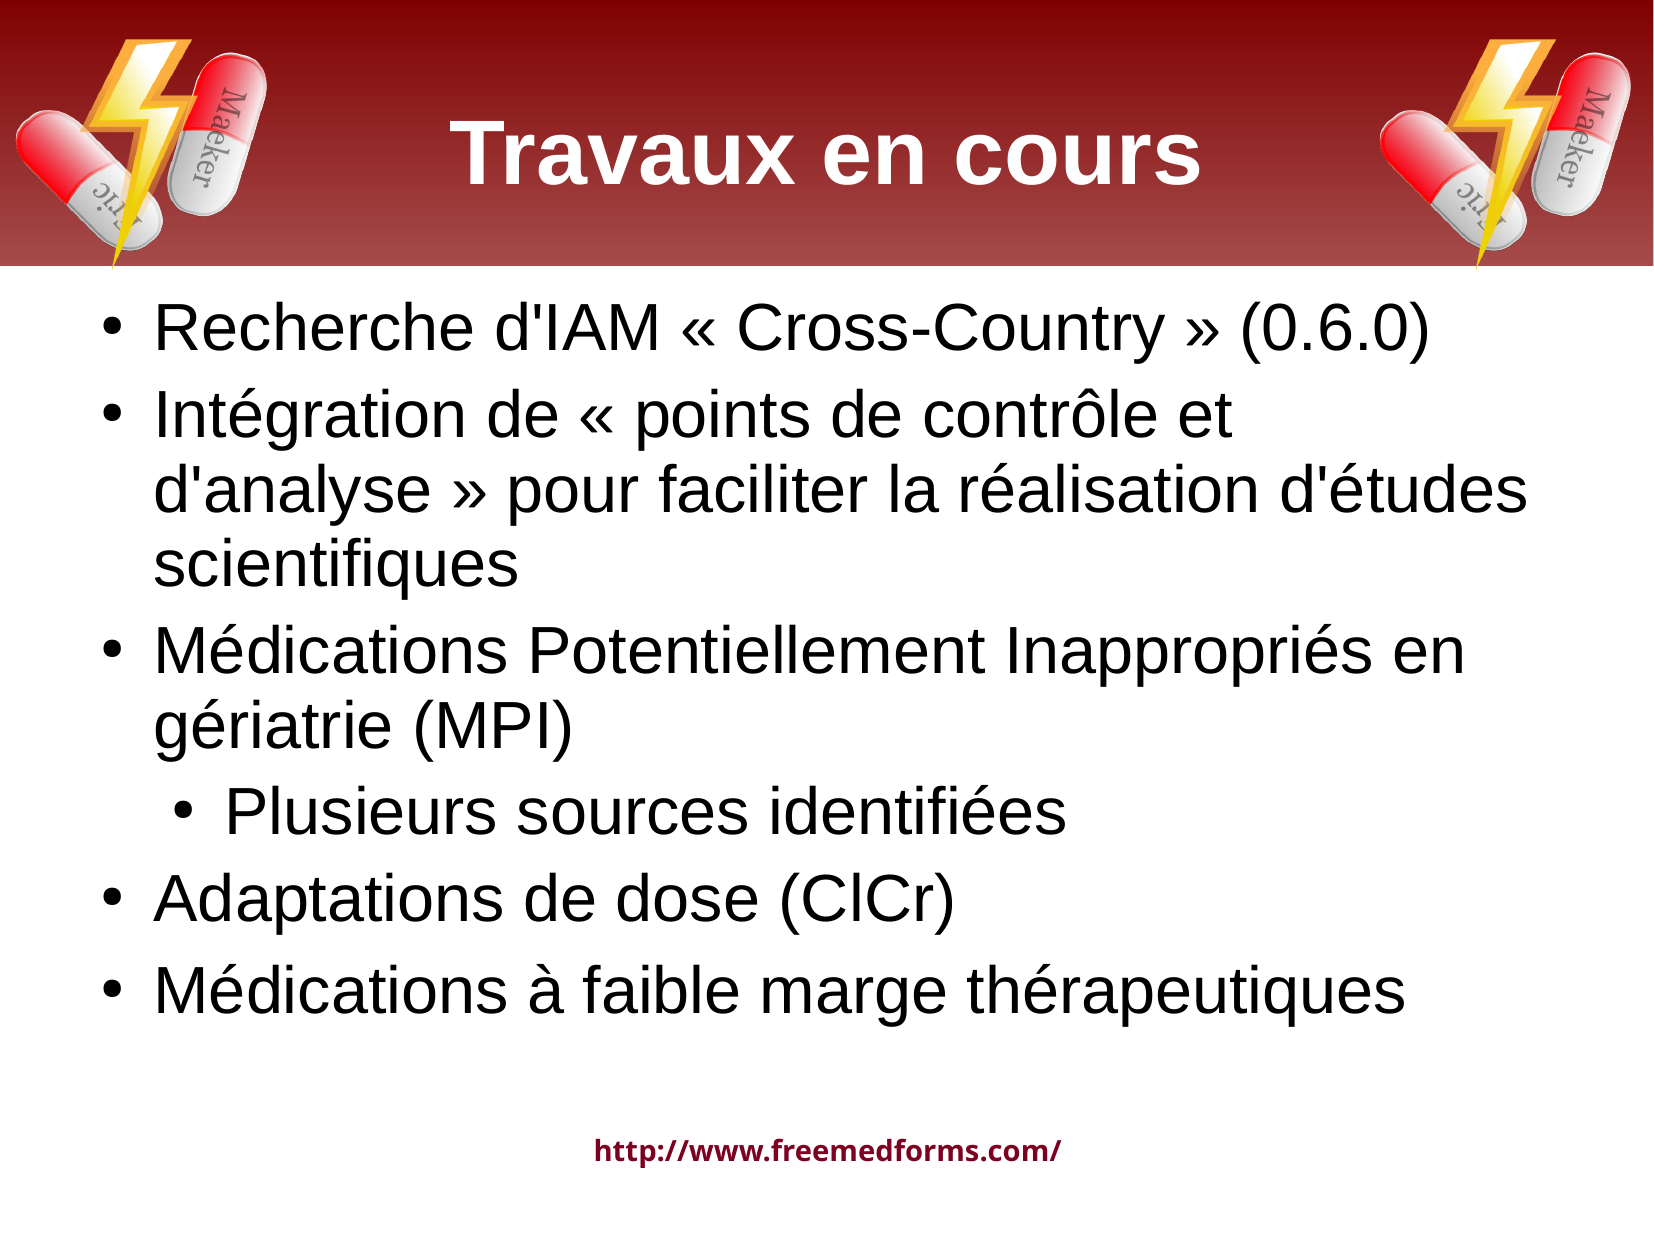

# Travaux en cours
Recherche d'IAM « Cross-Country » (0.6.0)
Intégration de « points de contrôle et d'analyse » pour faciliter la réalisation d'études scientifiques
Médications Potentiellement Inappropriés en gériatrie (MPI)
Plusieurs sources identifiées
Adaptations de dose (ClCr)
Médications à faible marge thérapeutiques